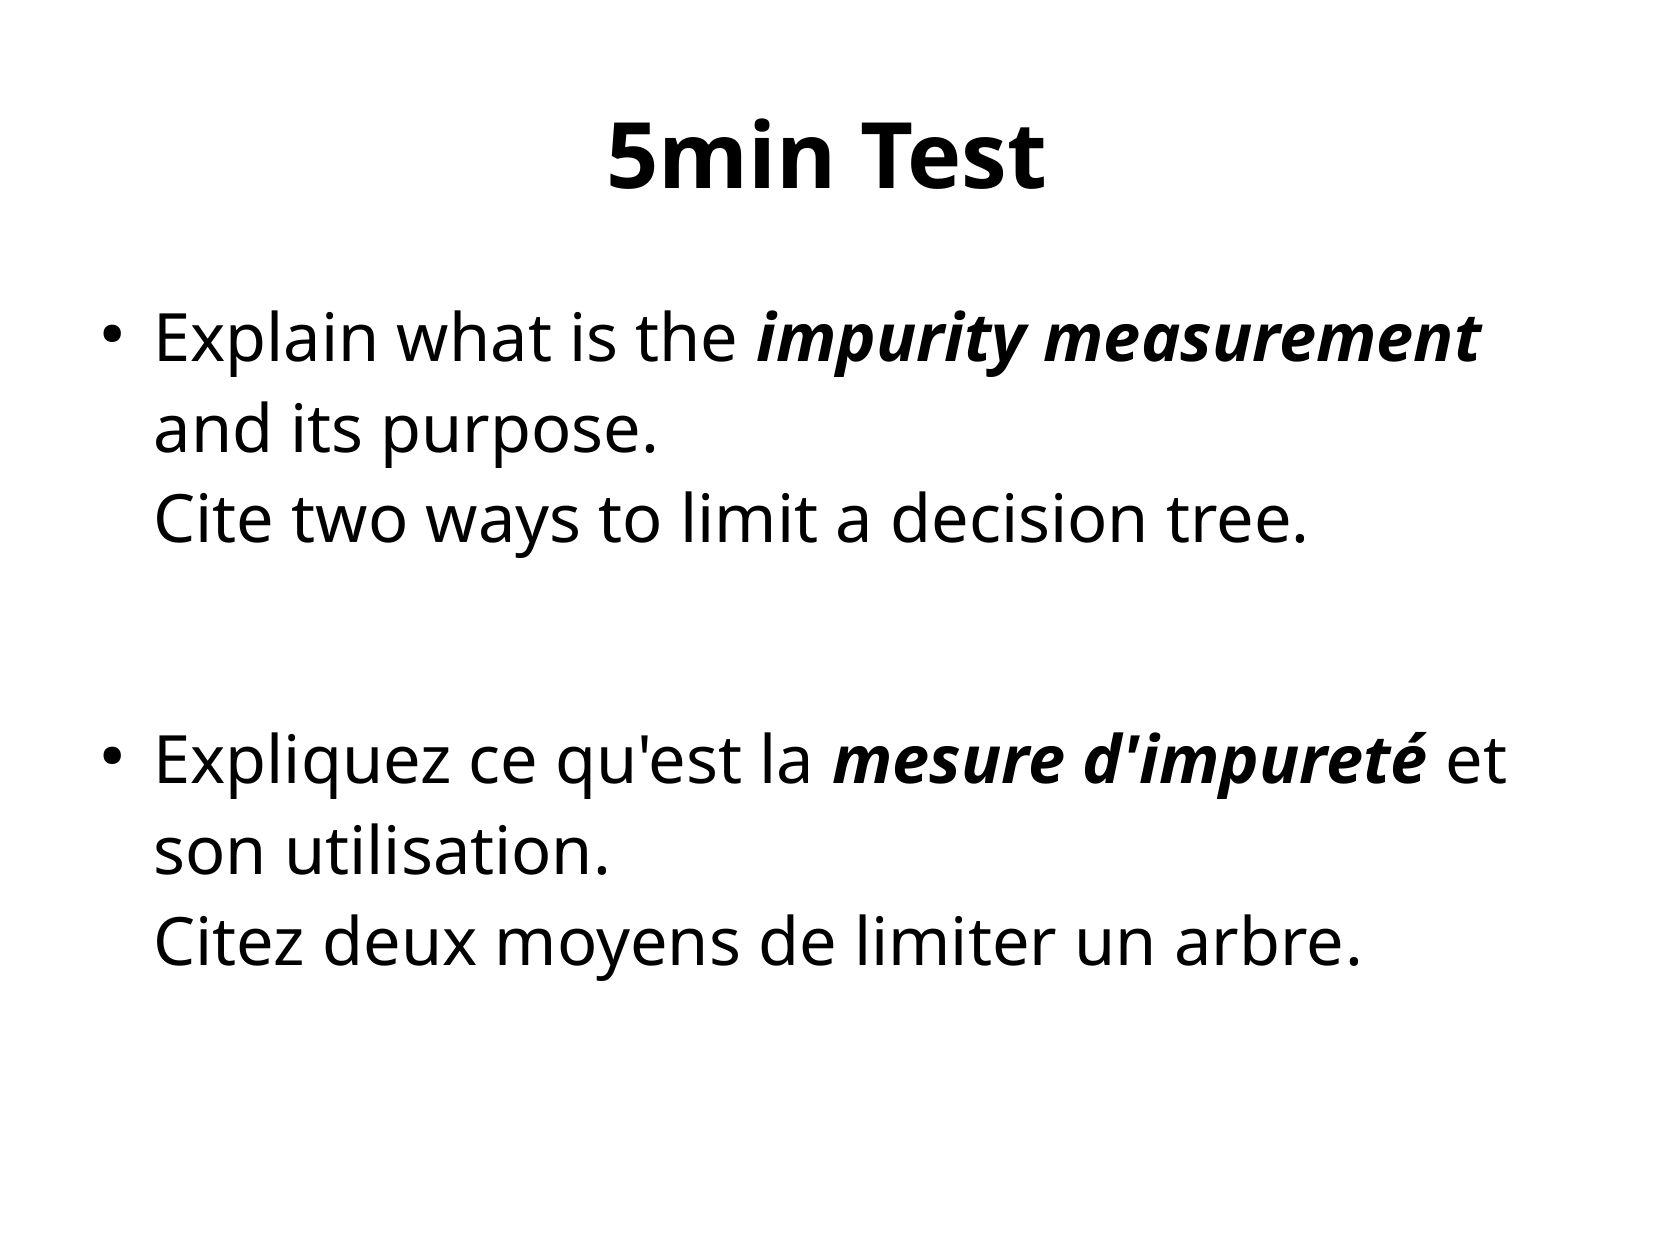

# 5min Test
Explain what is the impurity measurement and its purpose.
Cite two ways to limit a decision tree.
Expliquez ce qu'est la mesure d'impureté et son utilisation.
Citez deux moyens de limiter un arbre.